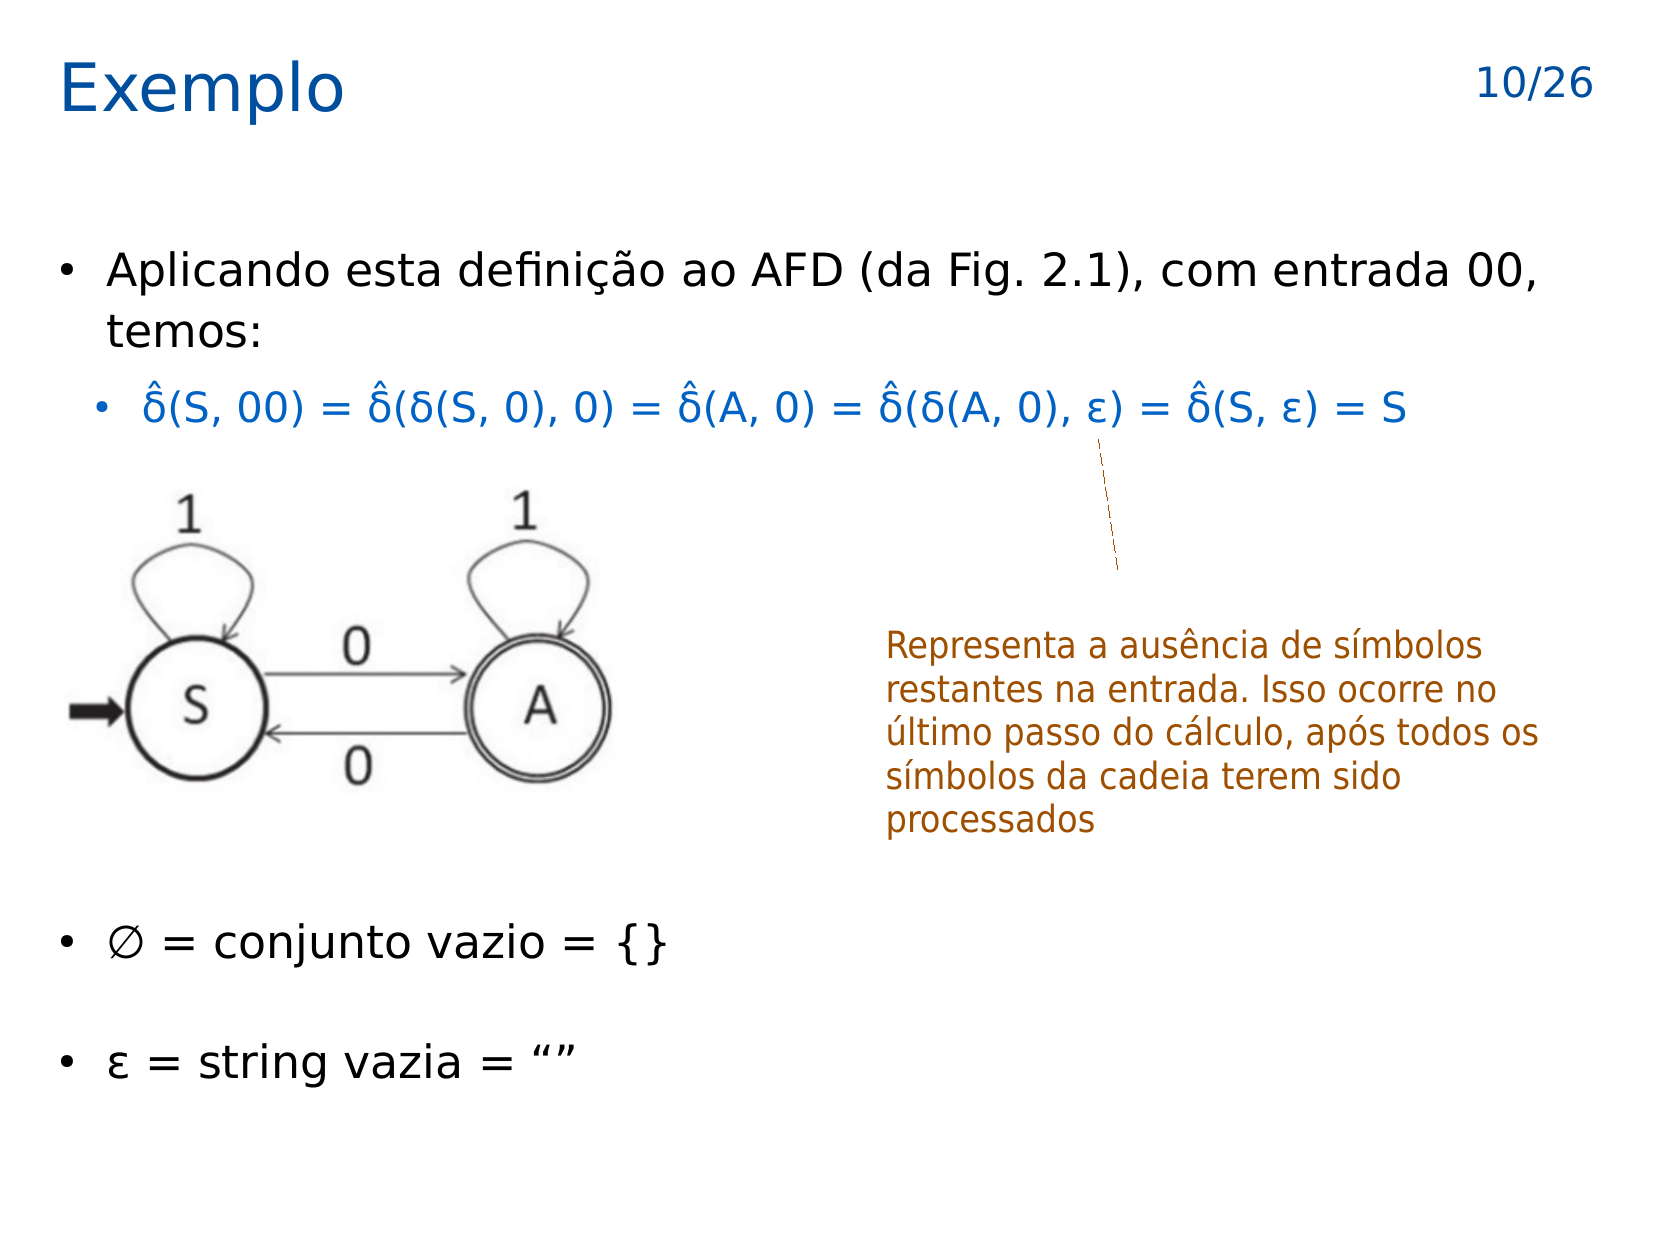

# Exemplo
10
Aplicando esta definição ao AFD (da Fig. 2.1), com entrada 00, temos:
δ̂(S, 00) = δ̂(δ(S, 0), 0) = δ̂(A, 0) = δ̂(δ(A, 0), ε) = δ̂(S, ε) = S
∅ = conjunto vazio = {}
ε = string vazia = “”
Representa a ausência de símbolos restantes na entrada. Isso ocorre no último passo do cálculo, após todos os símbolos da cadeia terem sido processados